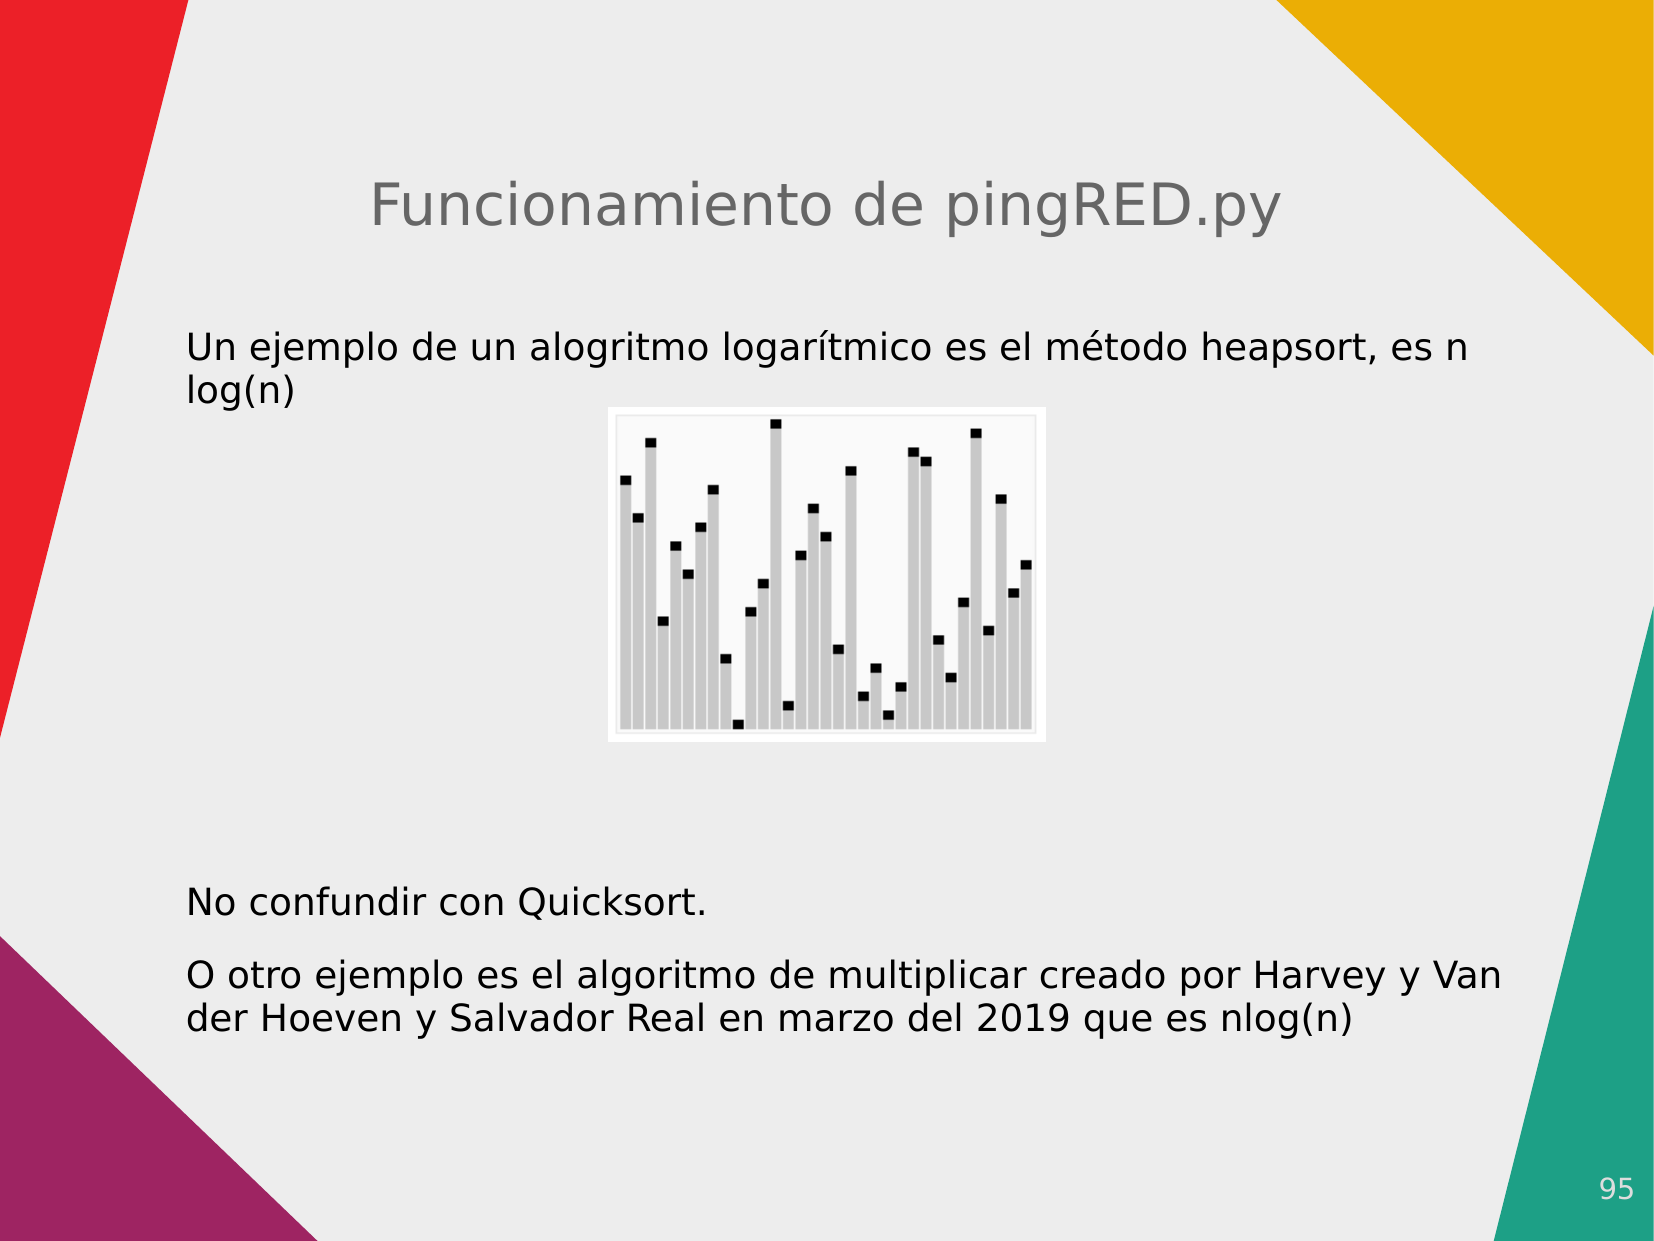

# Funcionamiento de pingRED.py
Un ejemplo de un alogritmo logarítmico es el método heapsort, es n log(n)
No confundir con Quicksort.
O otro ejemplo es el algoritmo de multiplicar creado por Harvey y Van der Hoeven y Salvador Real en marzo del 2019 que es nlog(n)
95